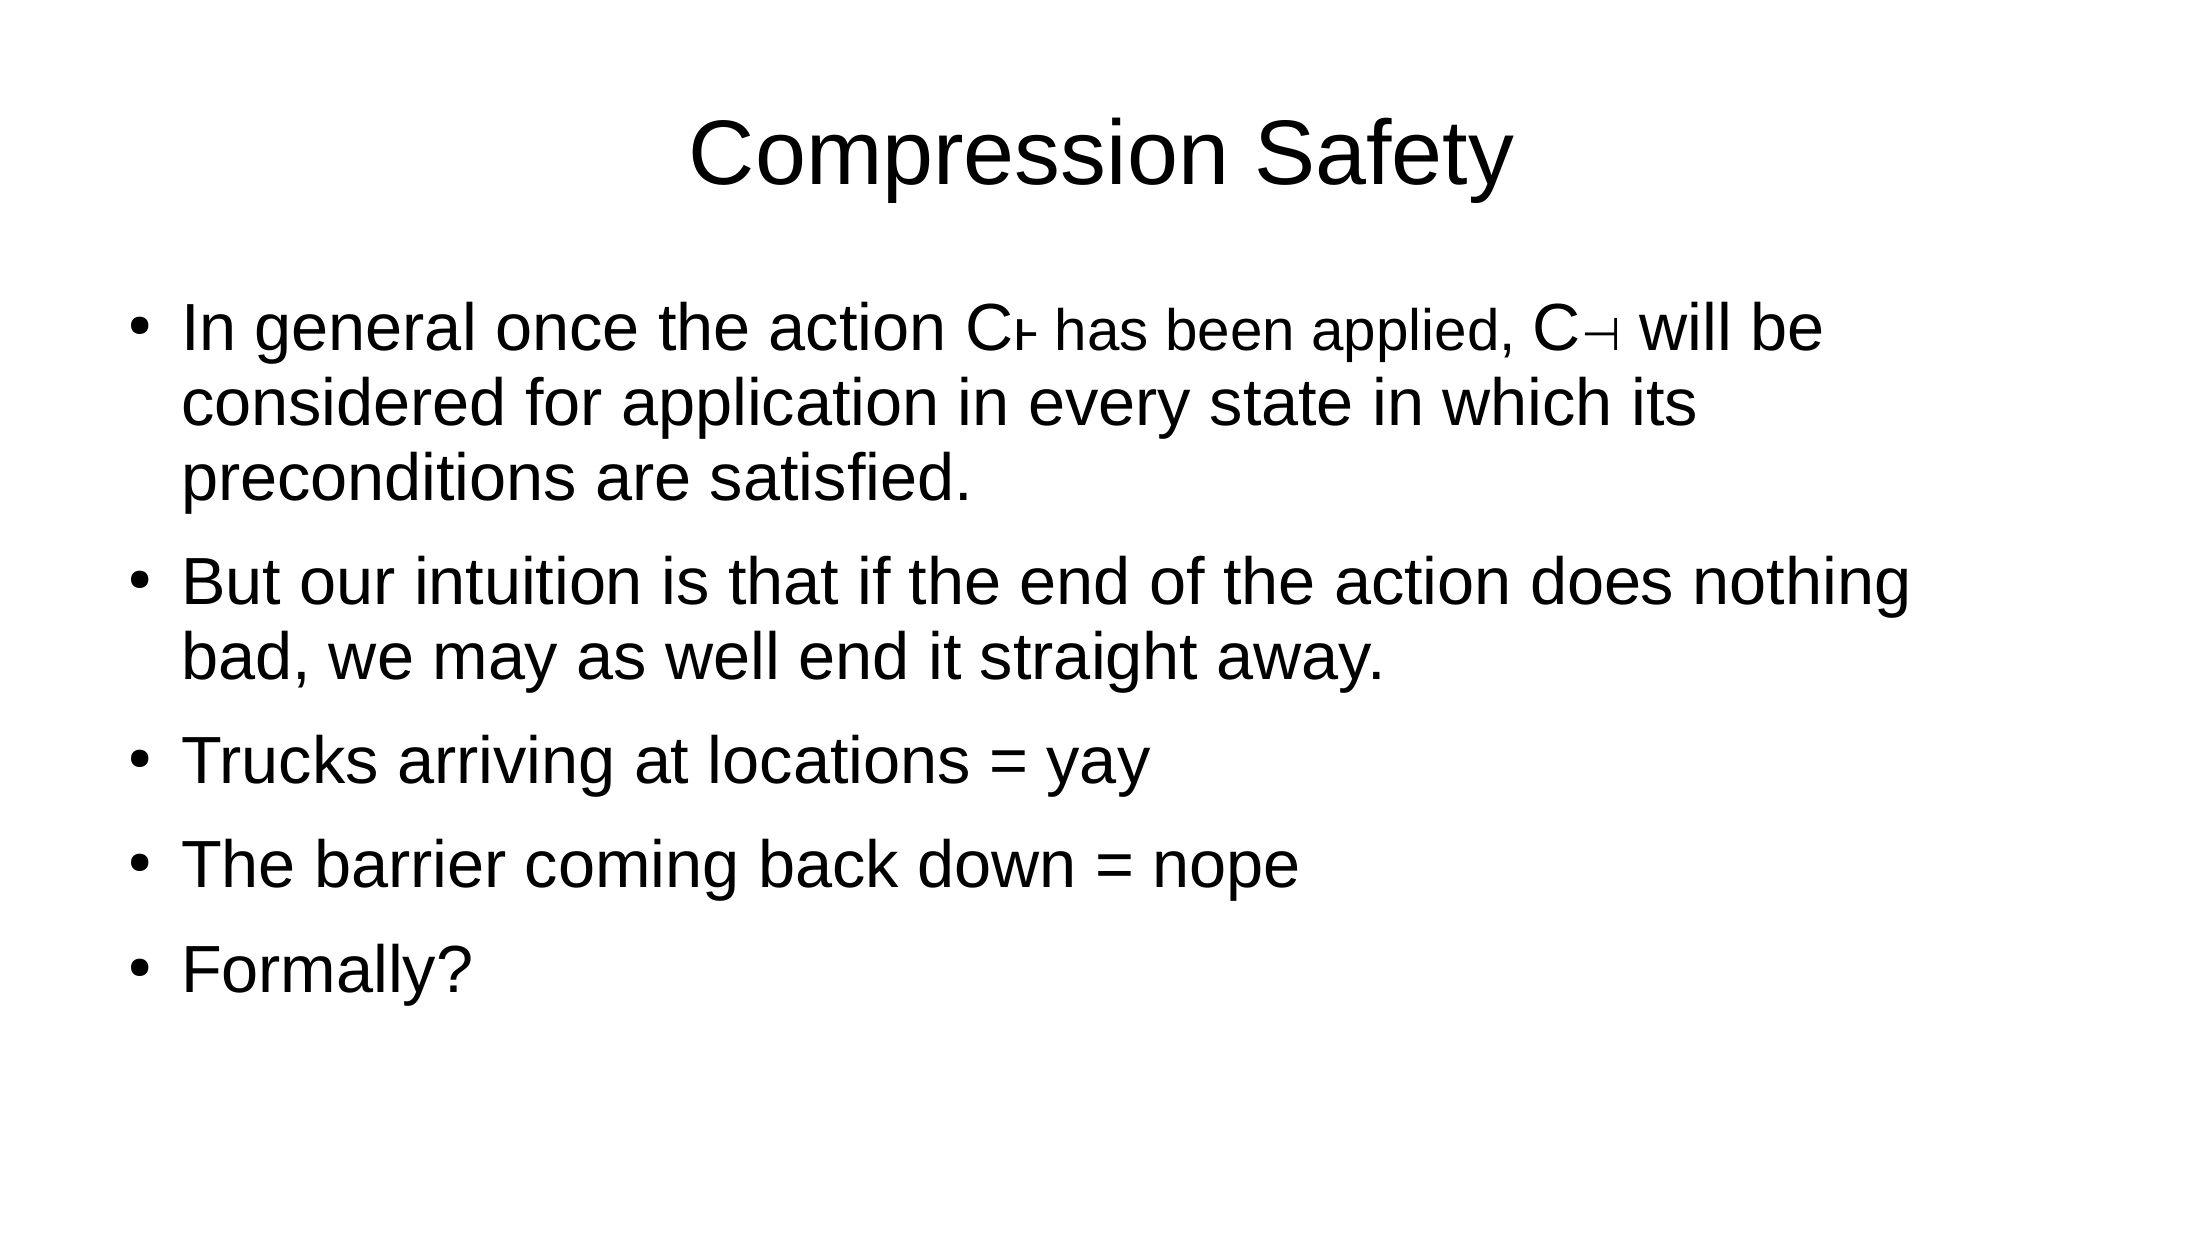

# Compression Safety
In general once the action Cⱶ has been applied, C⊣ will be considered for application in every state in which its preconditions are satisfied.
But our intuition is that if the end of the action does nothing bad, we may as well end it straight away.
Trucks arriving at locations = yay
The barrier coming back down = nope
Formally?